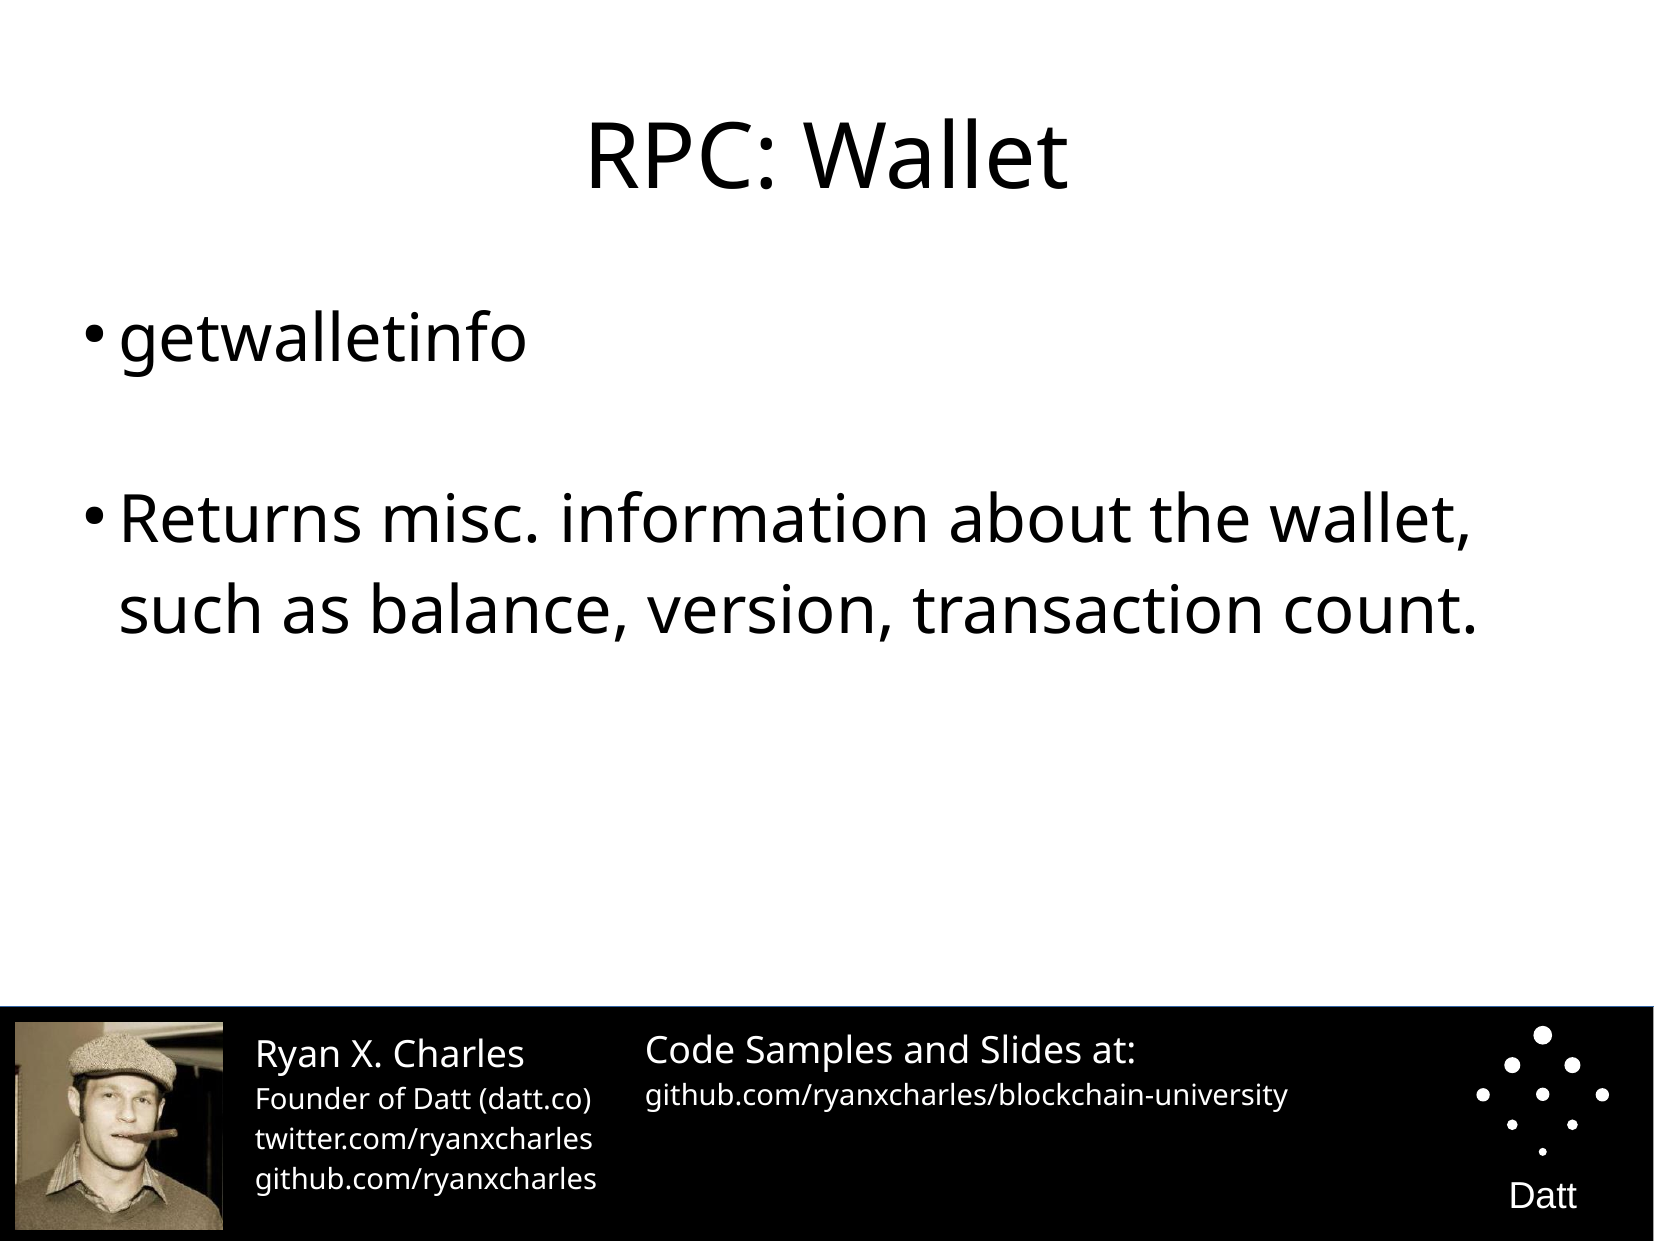

# RPC: Wallet
getwalletinfo
Returns misc. information about the wallet, such as balance, version, transaction count.
Code Samples and Slides at:
github.com/ryanxcharles/blockchain-university
Ryan X. Charles
Founder of Datt (datt.co)
twitter.com/ryanxcharles
github.com/ryanxcharles
Datt